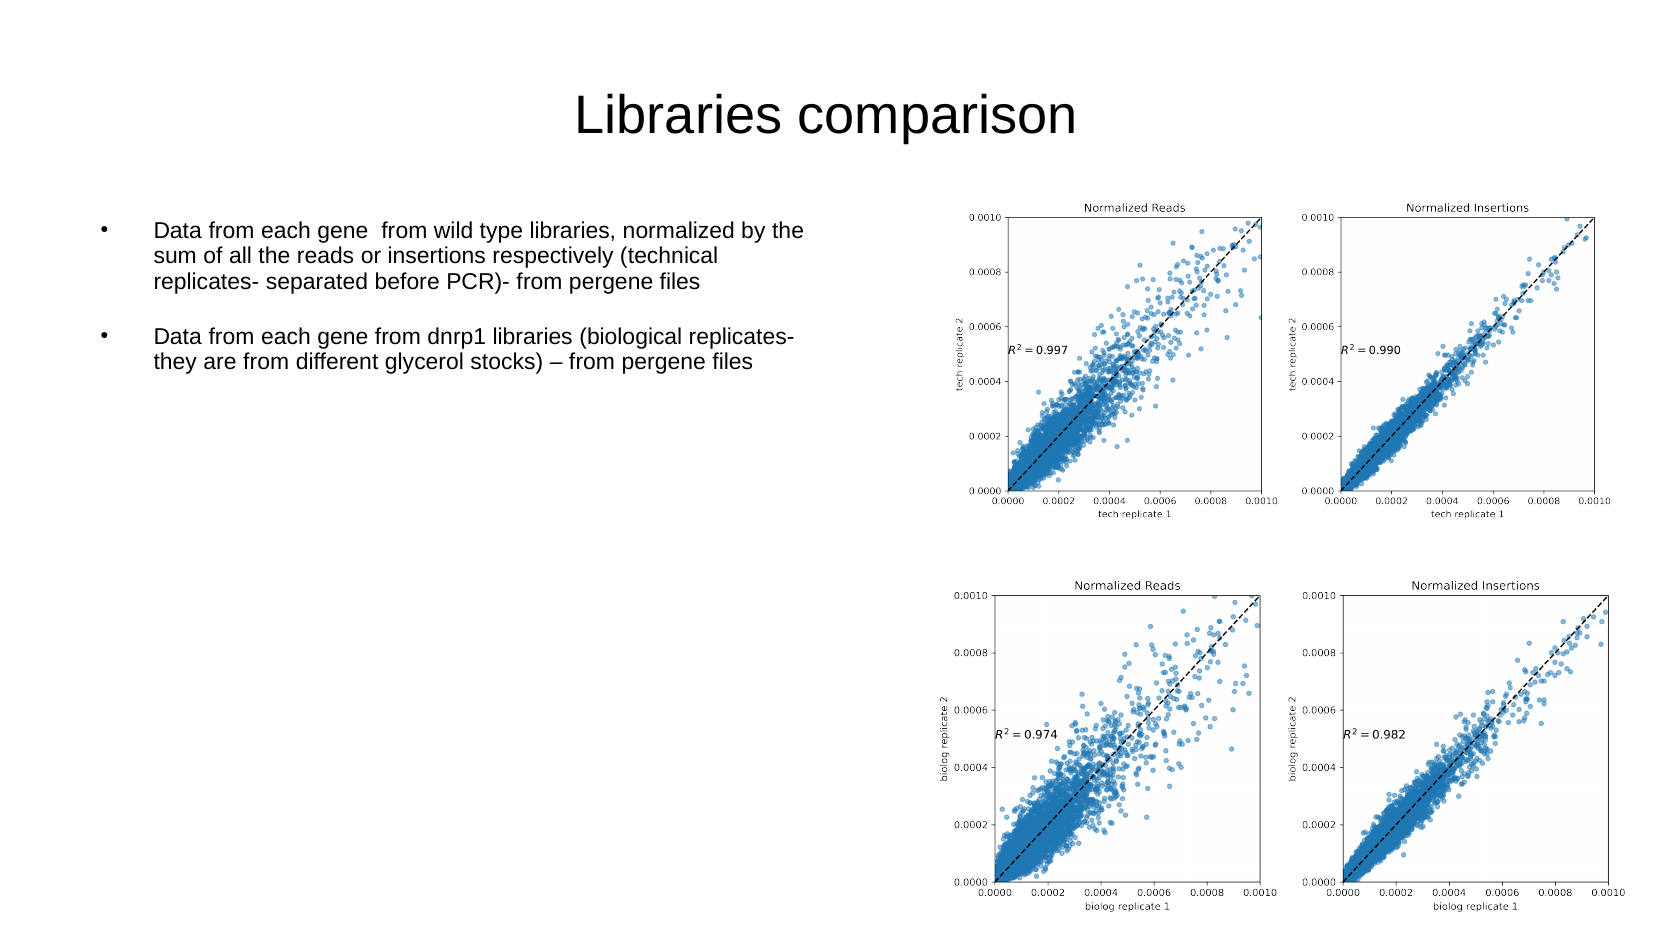

# Libraries comparison
Data from each gene from wild type libraries, normalized by the sum of all the reads or insertions respectively (technical replicates- separated before PCR)- from pergene files
Data from each gene from dnrp1 libraries (biological replicates- they are from different glycerol stocks) – from pergene files